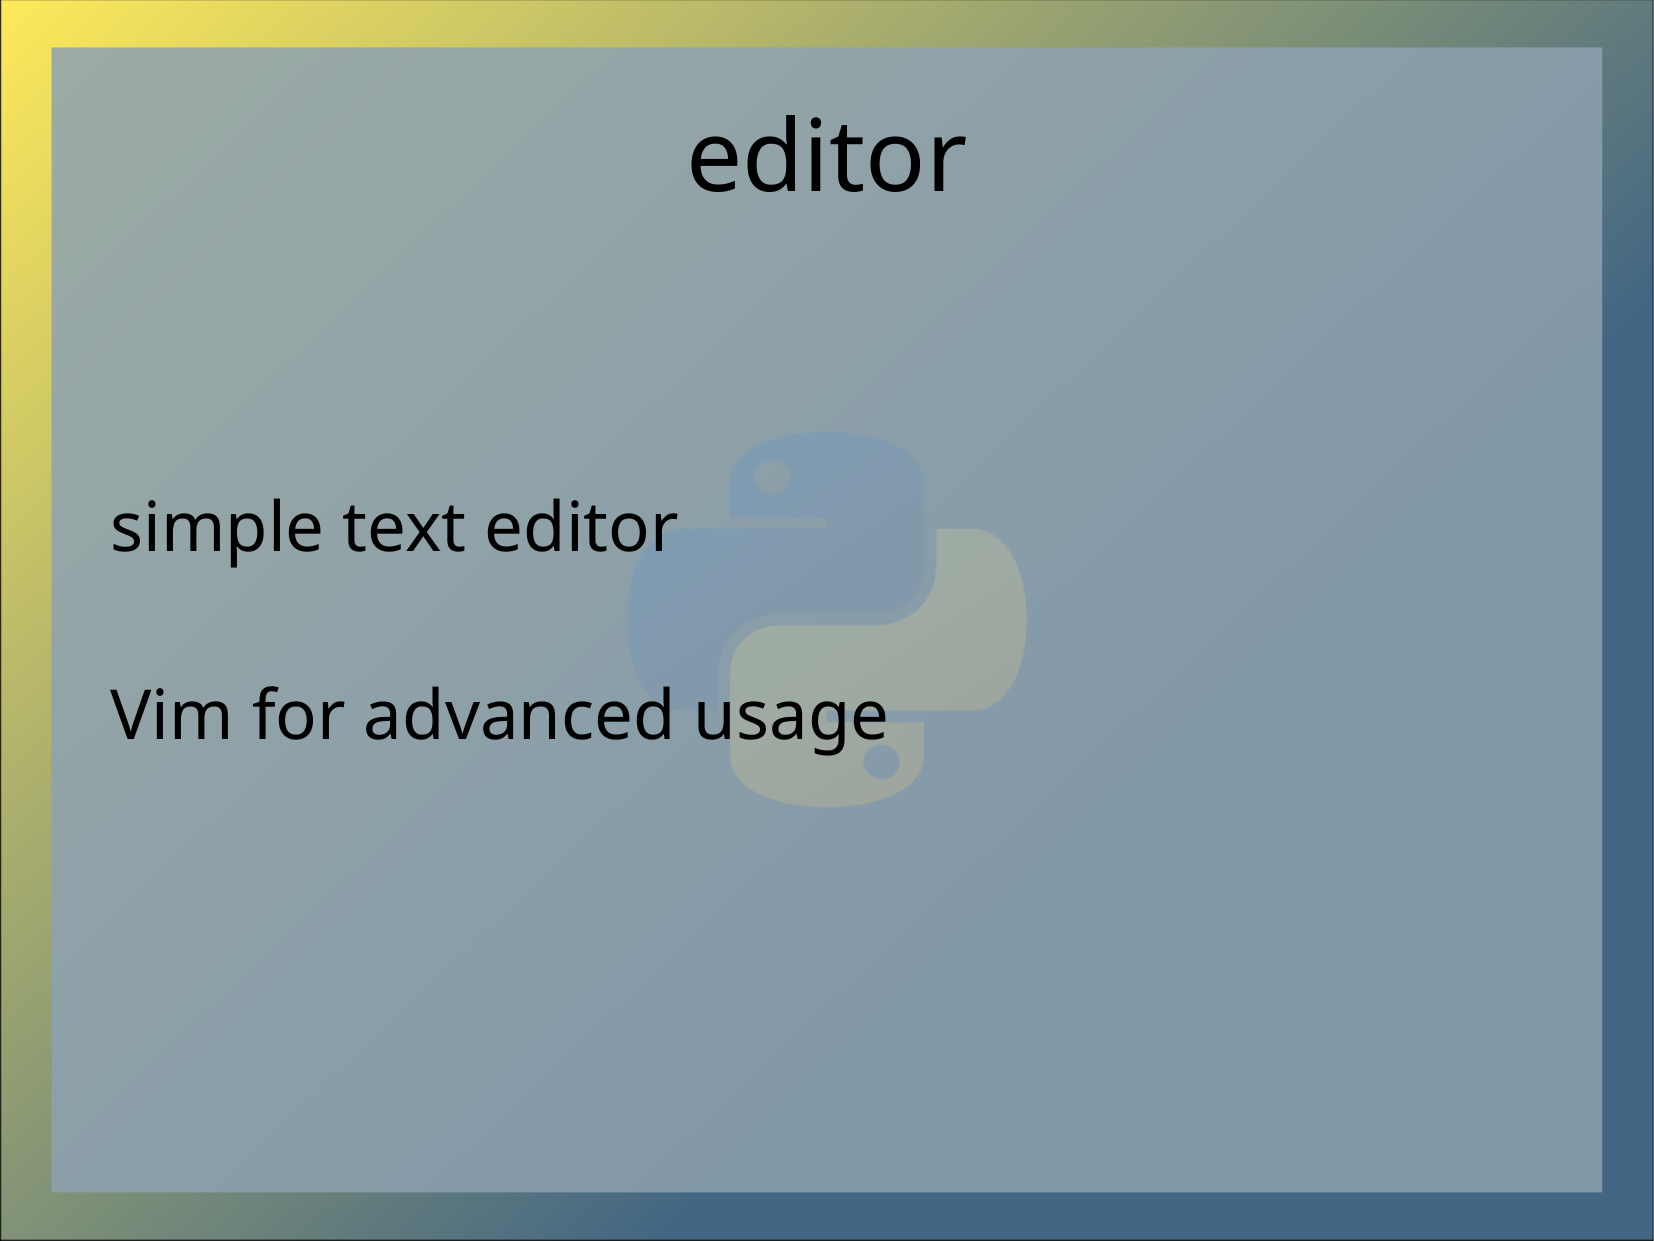

# editor
simple text editor
Vim for advanced usage